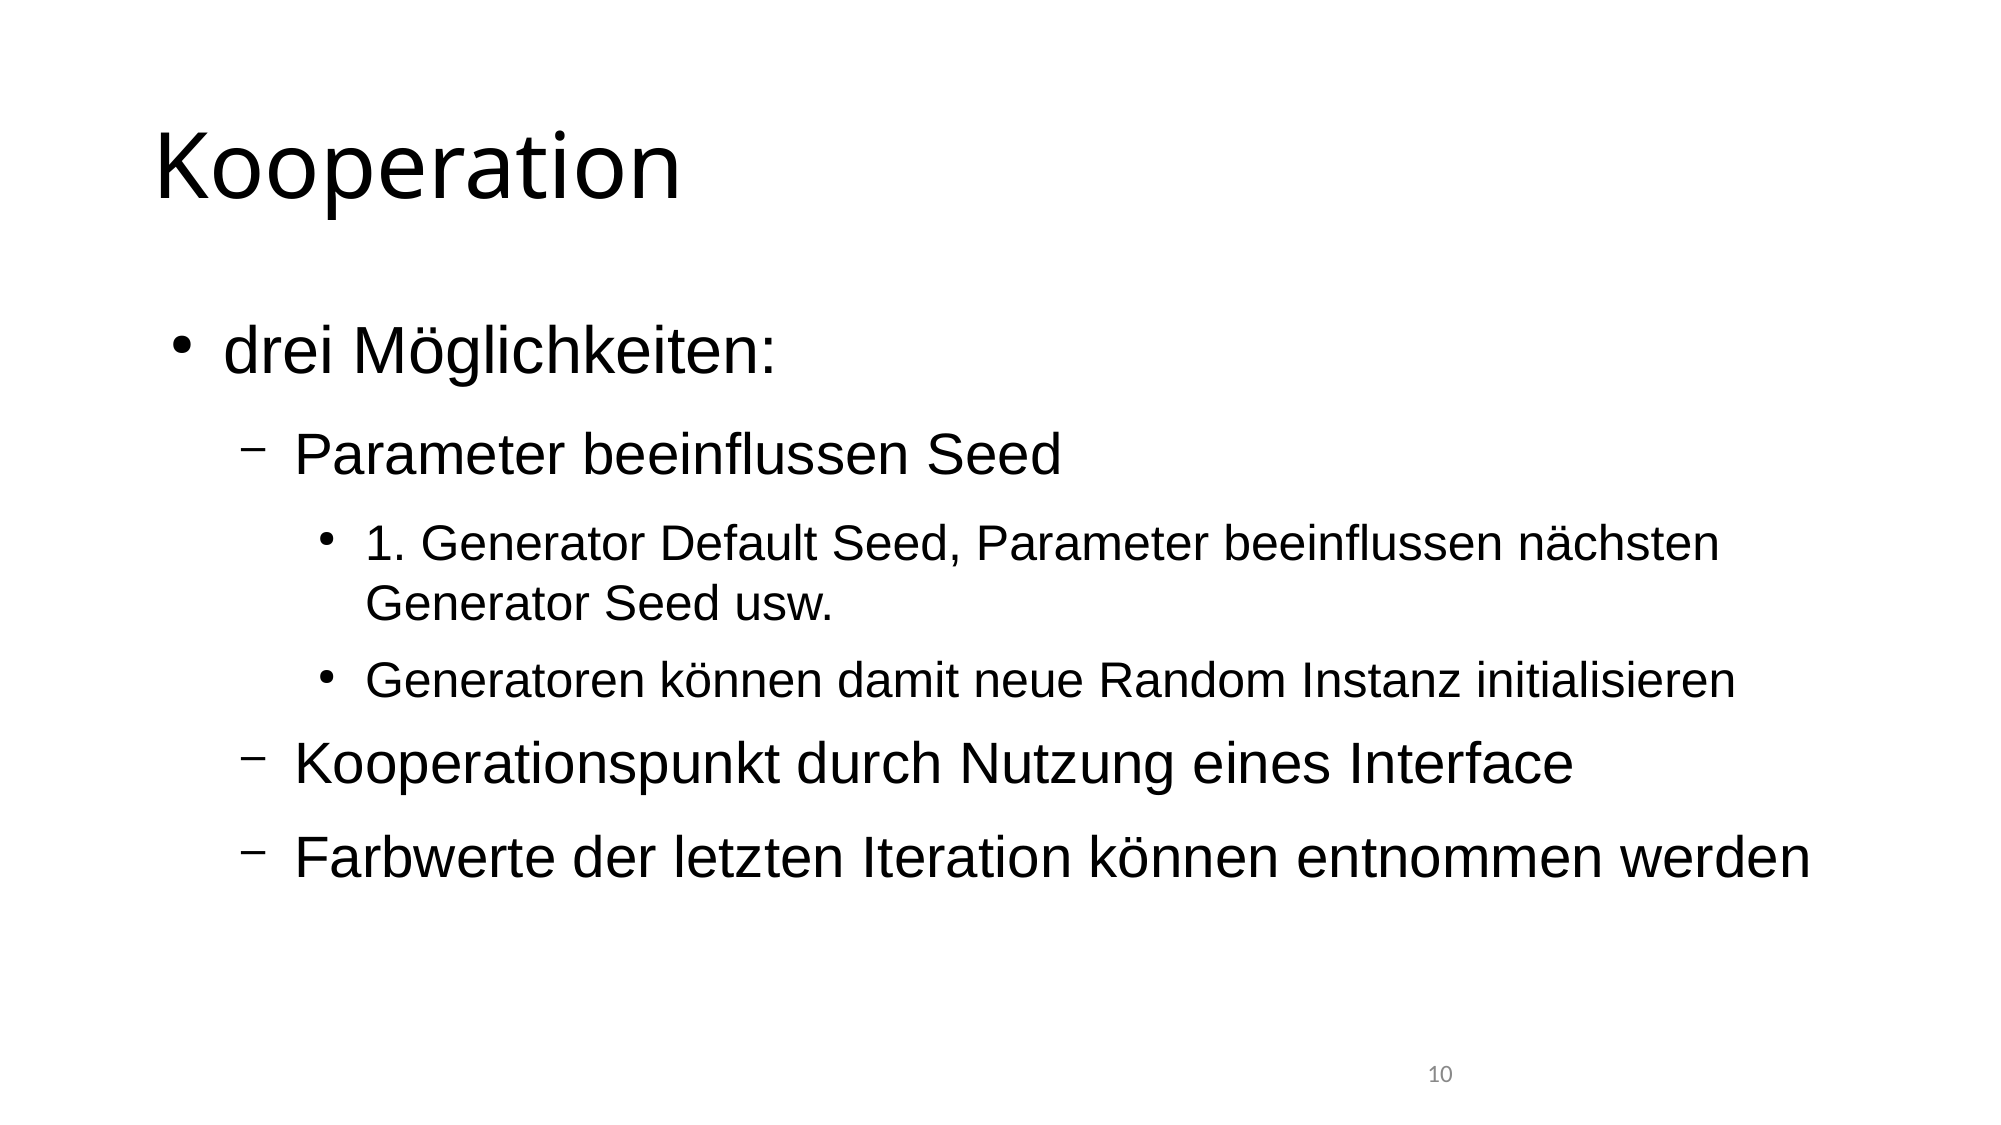

# Kooperation
drei Möglichkeiten:
Parameter beeinflussen Seed
1. Generator Default Seed, Parameter beeinflussen nächsten Generator Seed usw.
Generatoren können damit neue Random Instanz initialisieren
Kooperationspunkt durch Nutzung eines Interface
Farbwerte der letzten Iteration können entnommen werden